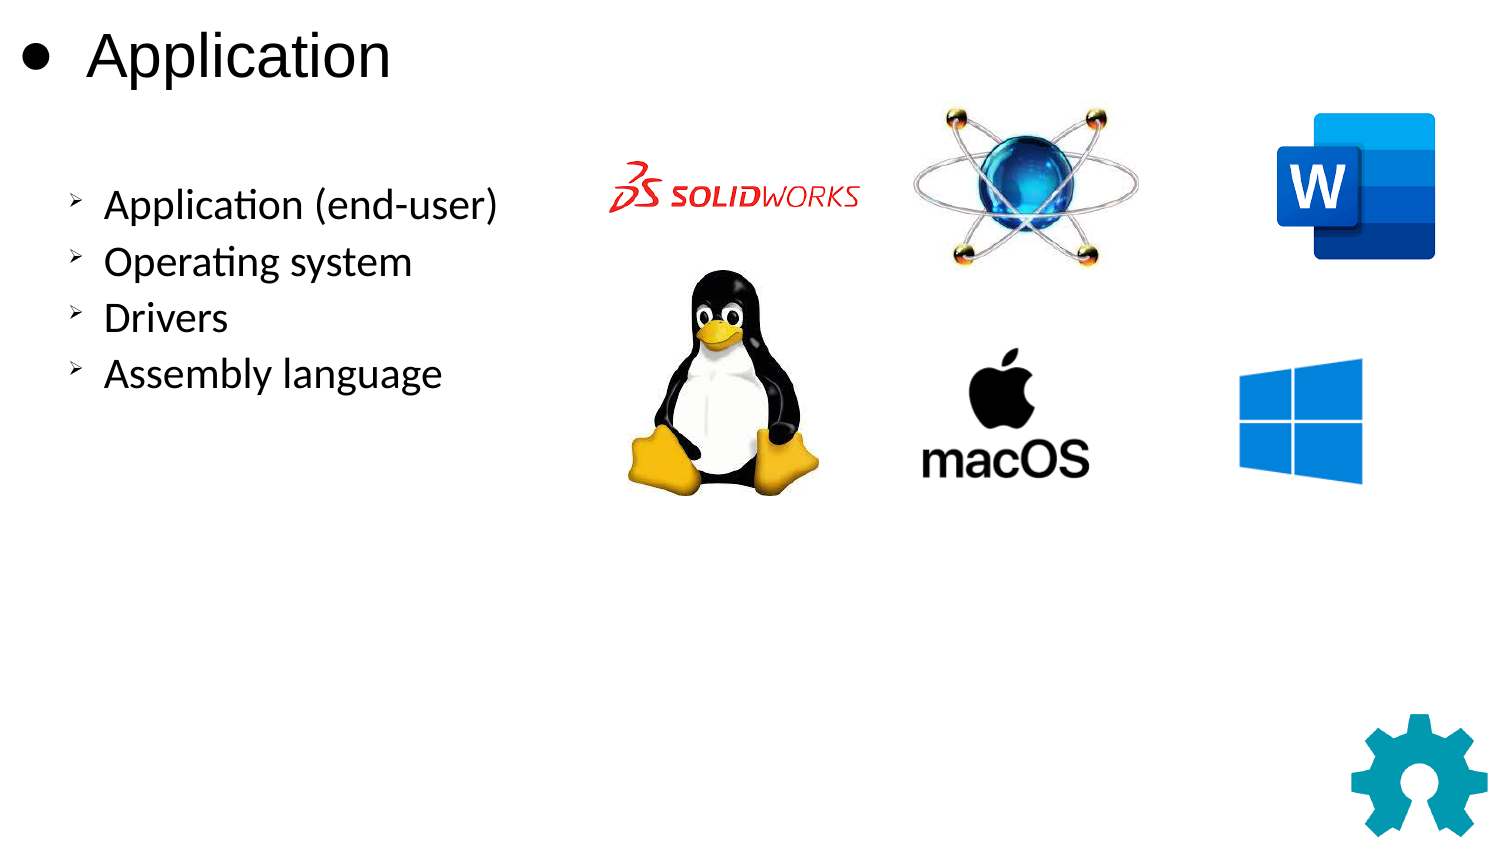

# Application
Application (end-user)
Operating system
Drivers
Assembly language